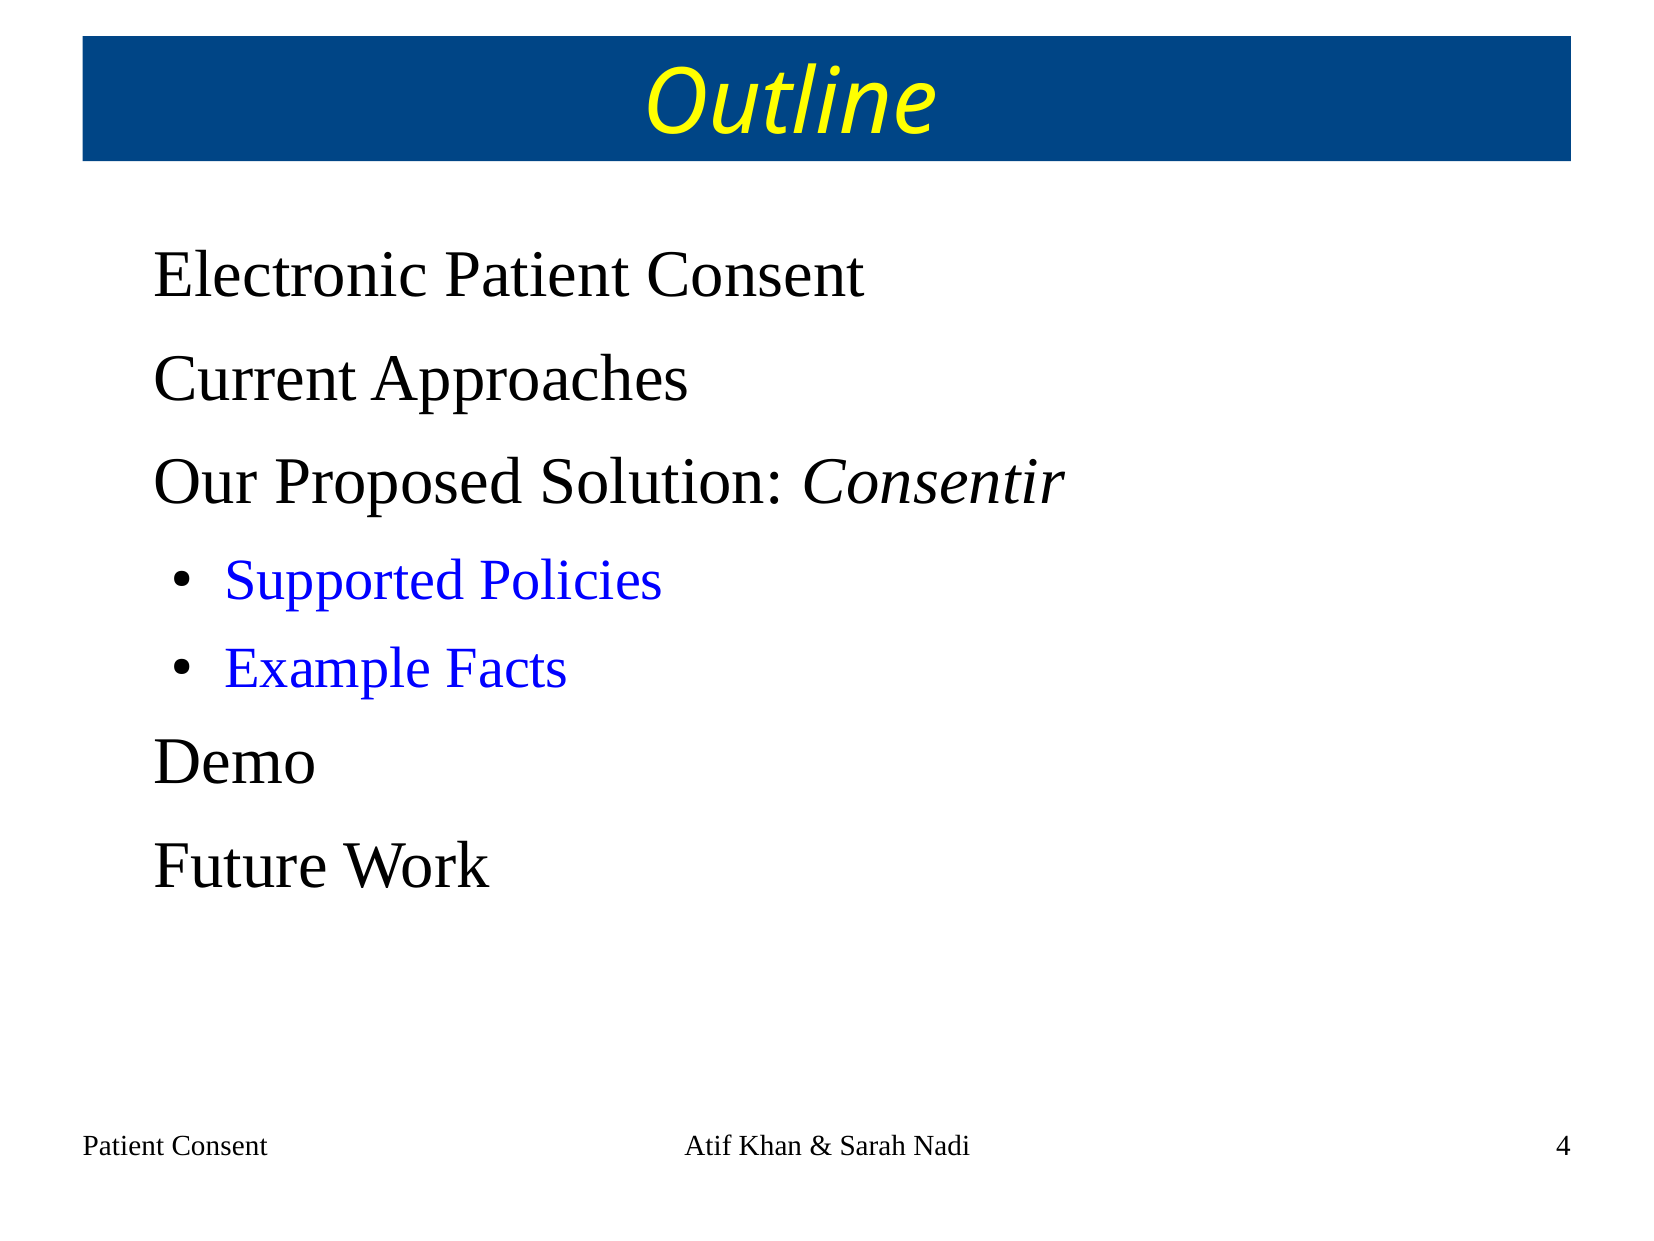

# Outline
Electronic Patient Consent
Current Approaches
Our Proposed Solution: Consentir
Supported Policies
Example Facts
Demo
Future Work
Patient Consent
Atif Khan & Sarah Nadi
4